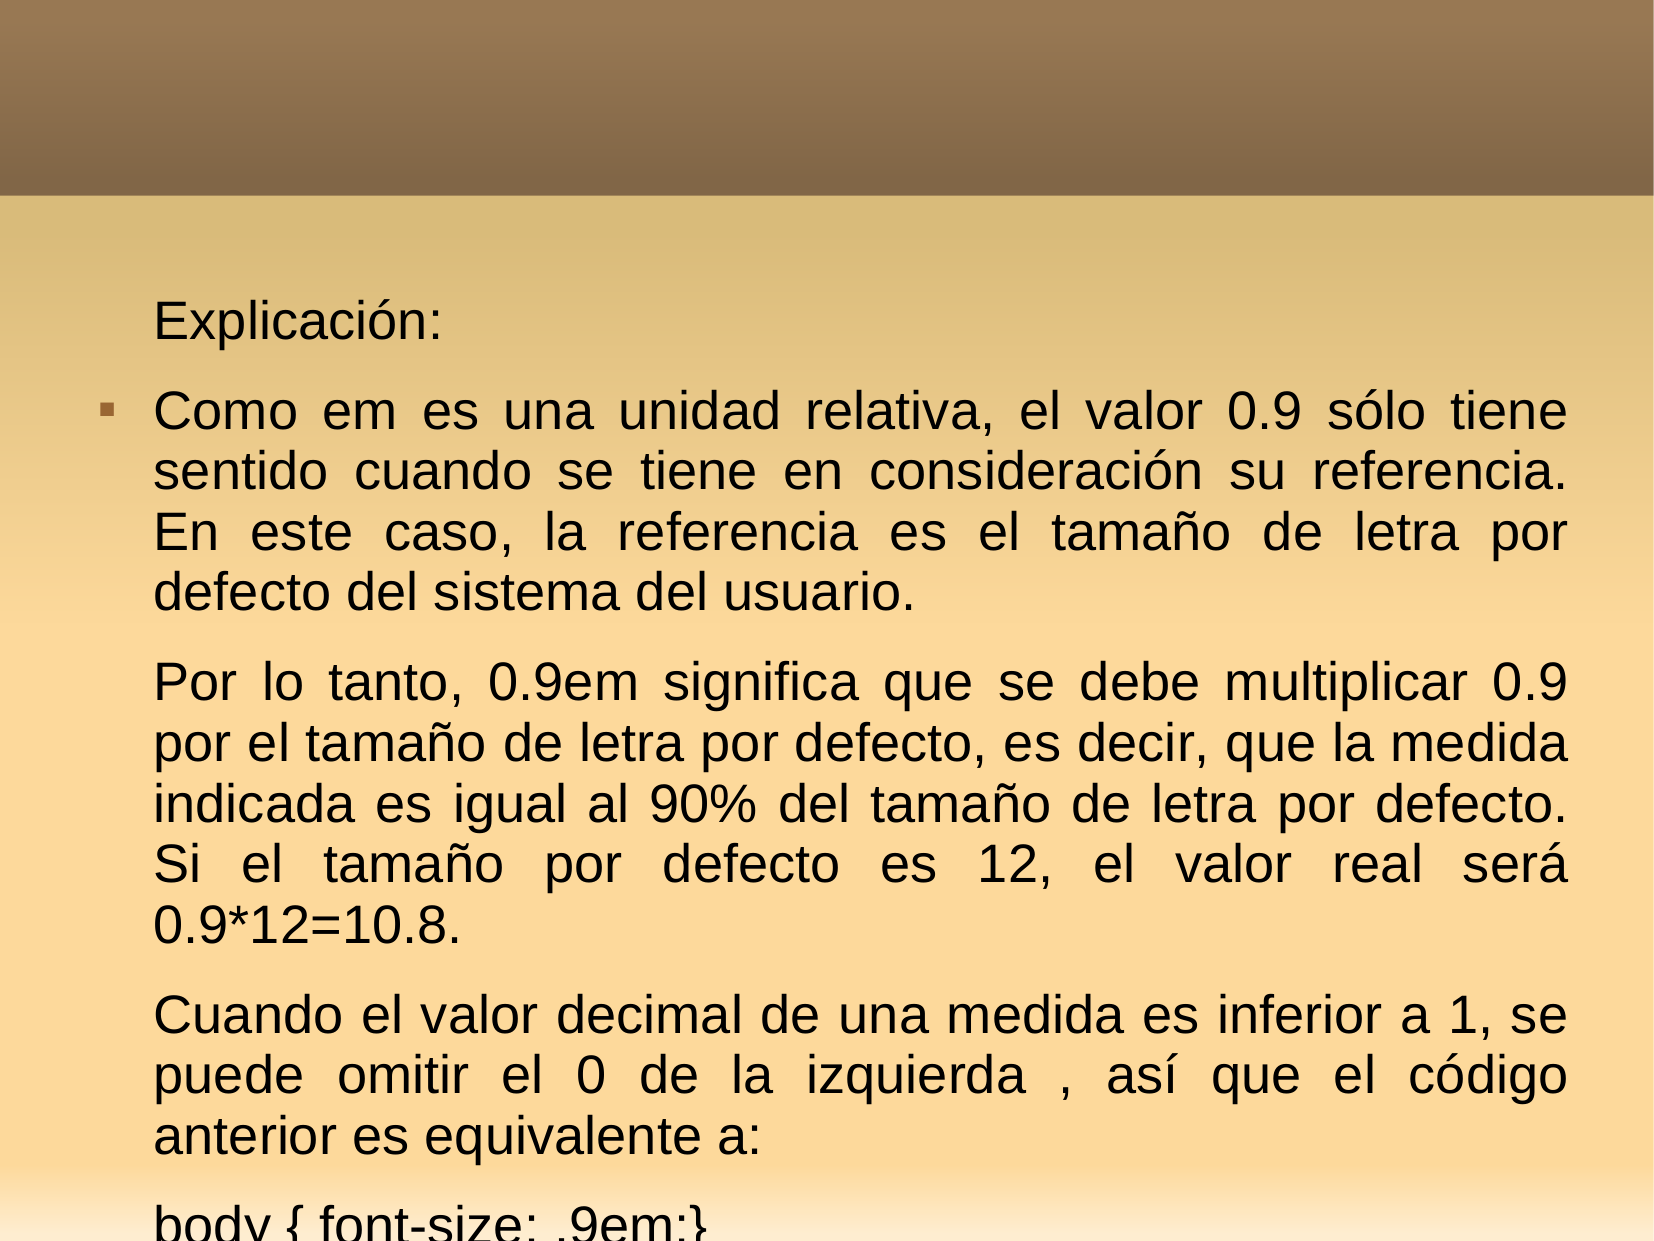

#
Explicación:
Como em es una unidad relativa, el valor 0.9 sólo tiene sentido cuando se tiene en consideración su referencia. En este caso, la referencia es el tamaño de letra por defecto del sistema del usuario.
Por lo tanto, 0.9em significa que se debe multiplicar 0.9 por el tamaño de letra por defecto, es decir, que la medida indicada es igual al 90% del tamaño de letra por defecto. Si el tamaño por defecto es 12, el valor real será 0.9*12=10.8.
Cuando el valor decimal de una medida es inferior a 1, se puede omitir el 0 de la izquierda , así que el código anterior es equivalente a:
body { font-size: .9em;}